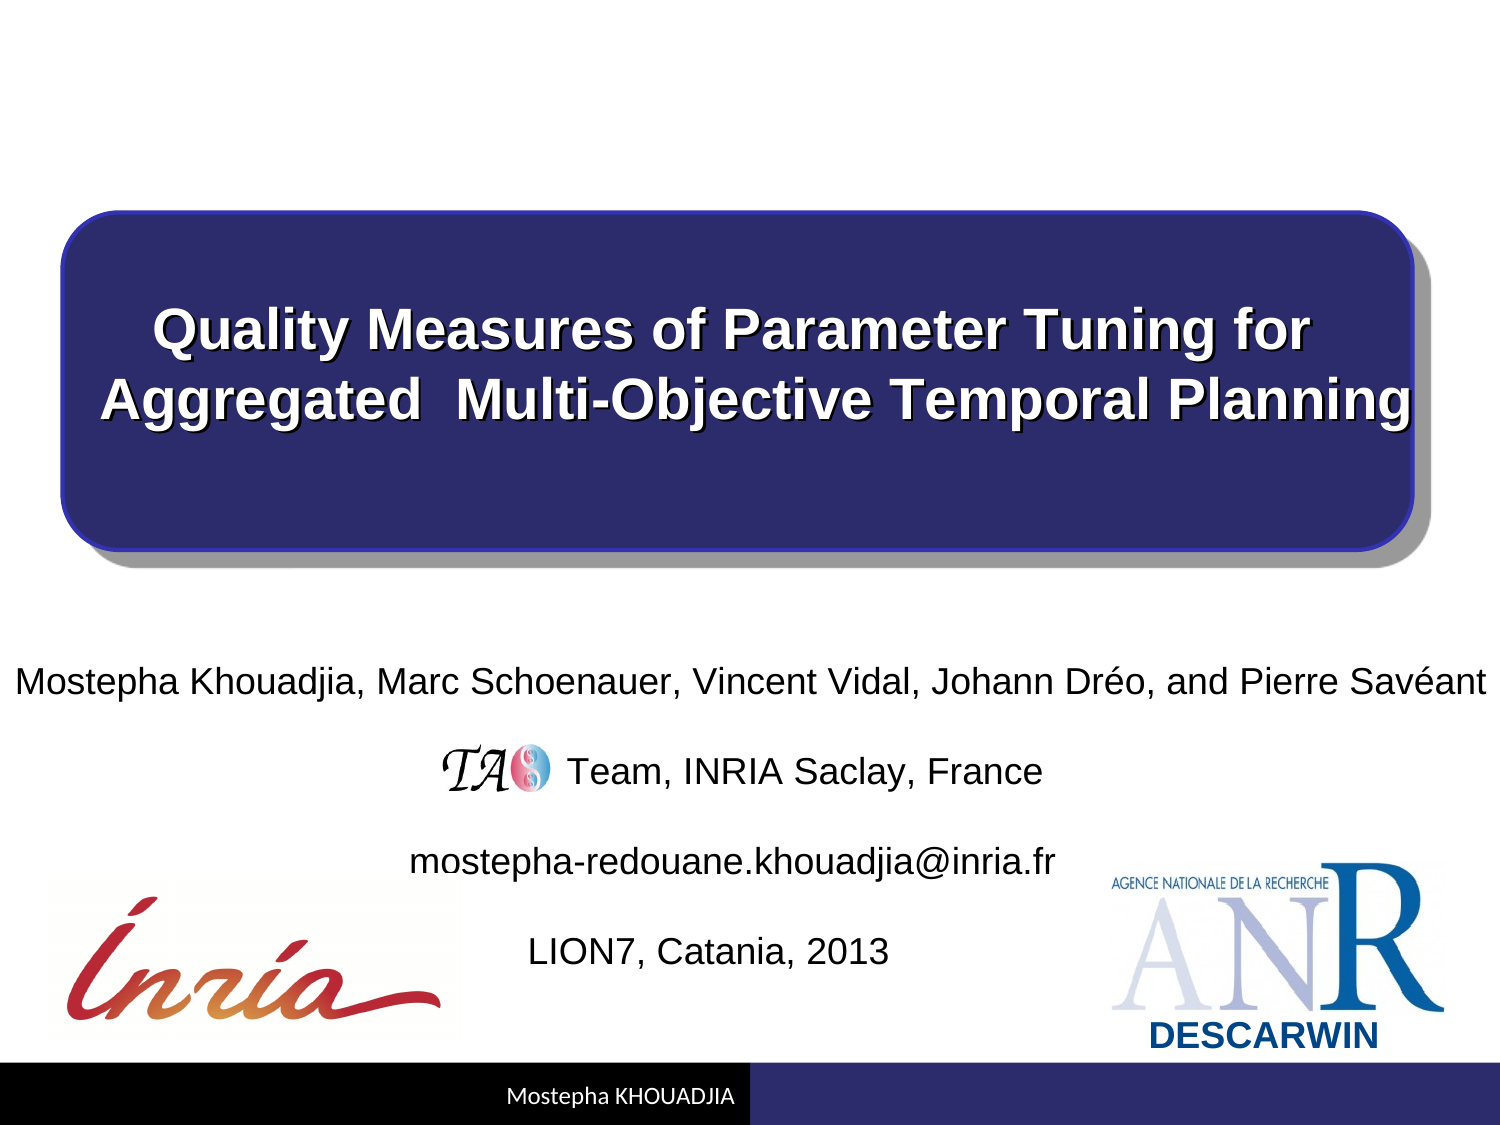

Quality Measures of Parameter Tuning for
 Aggregated Multi-Objective Temporal Planning
Mostepha Khouadjia, Marc Schoenauer, Vincent Vidal, Johann Dréo, and Pierre Savéant
		 Team, INRIA Saclay, France
		 mostepha-redouane.khouadjia@inria.fr
			 LION7, Catania, 2013
DESCARWIN